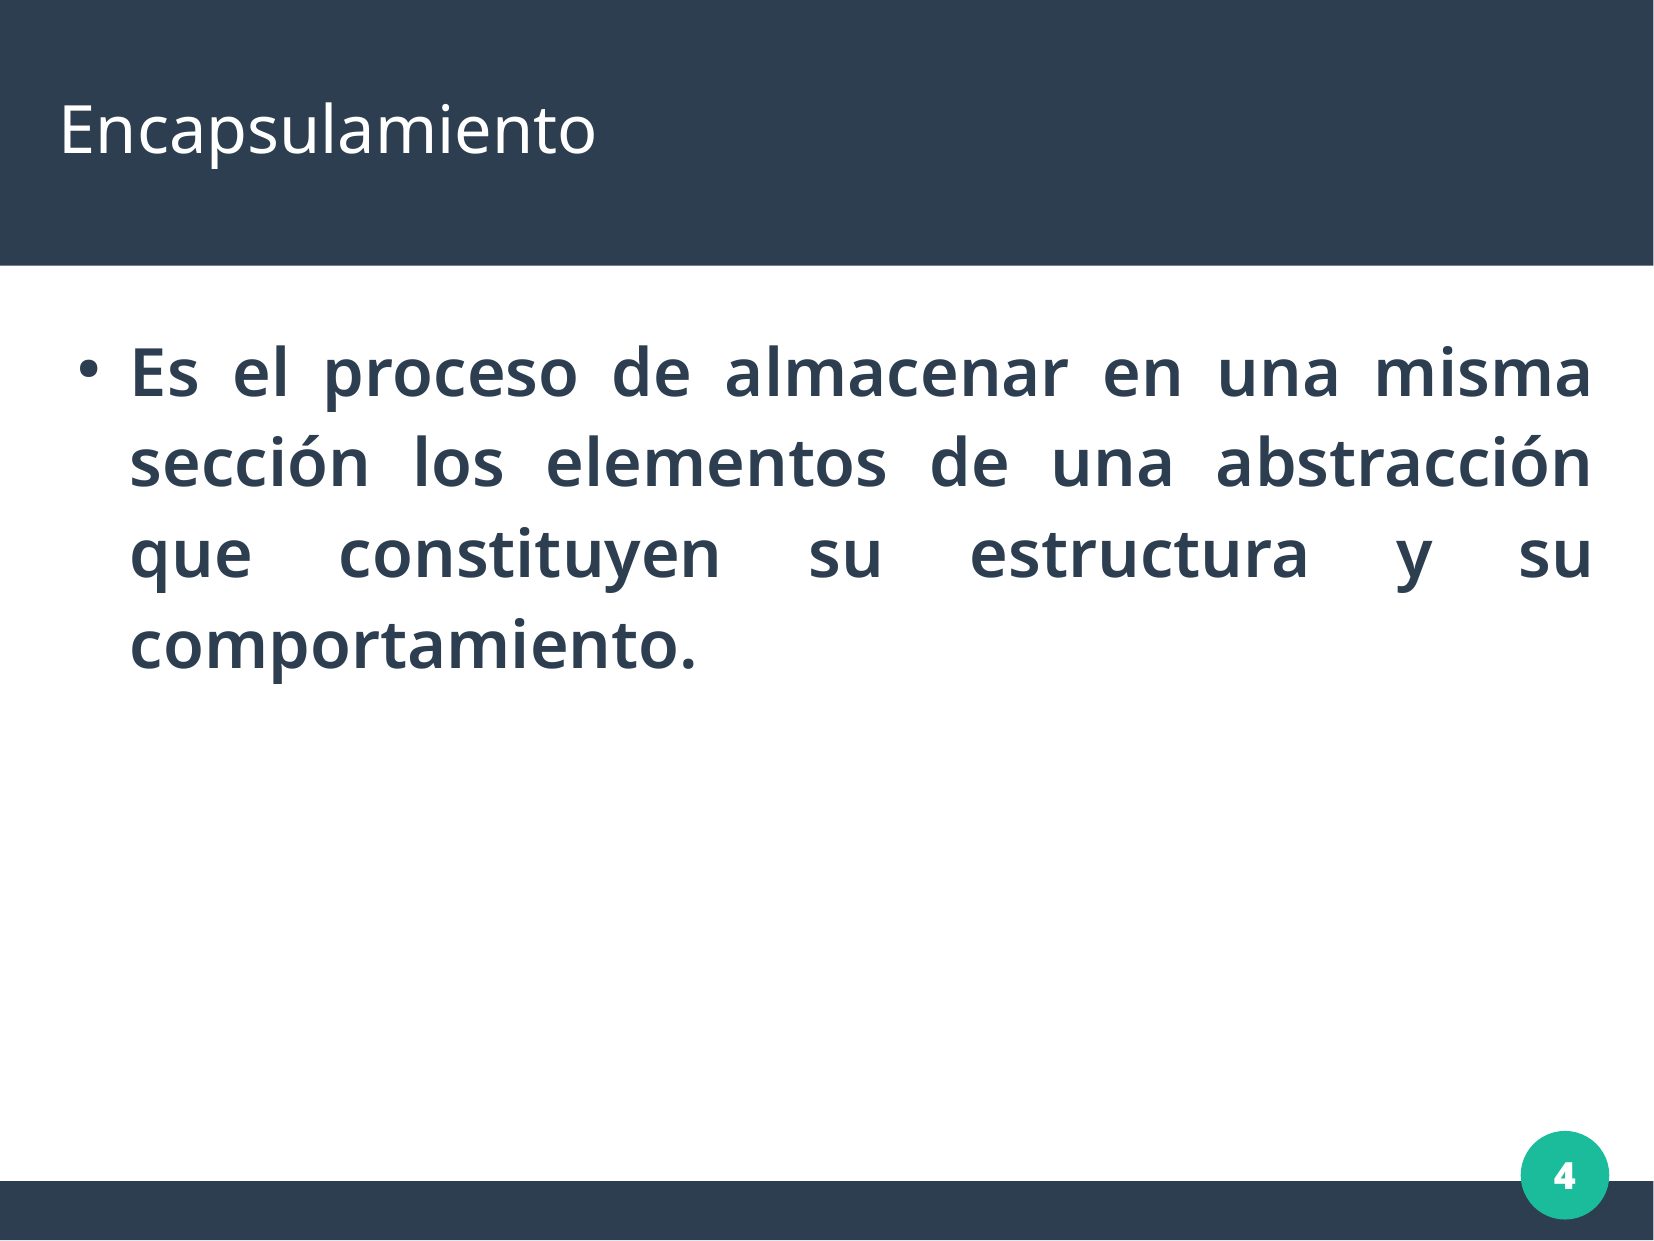

# Encapsulamiento
Es el proceso de almacenar en una misma sección los elementos de una abstracción que constituyen su estructura y su comportamiento.
4